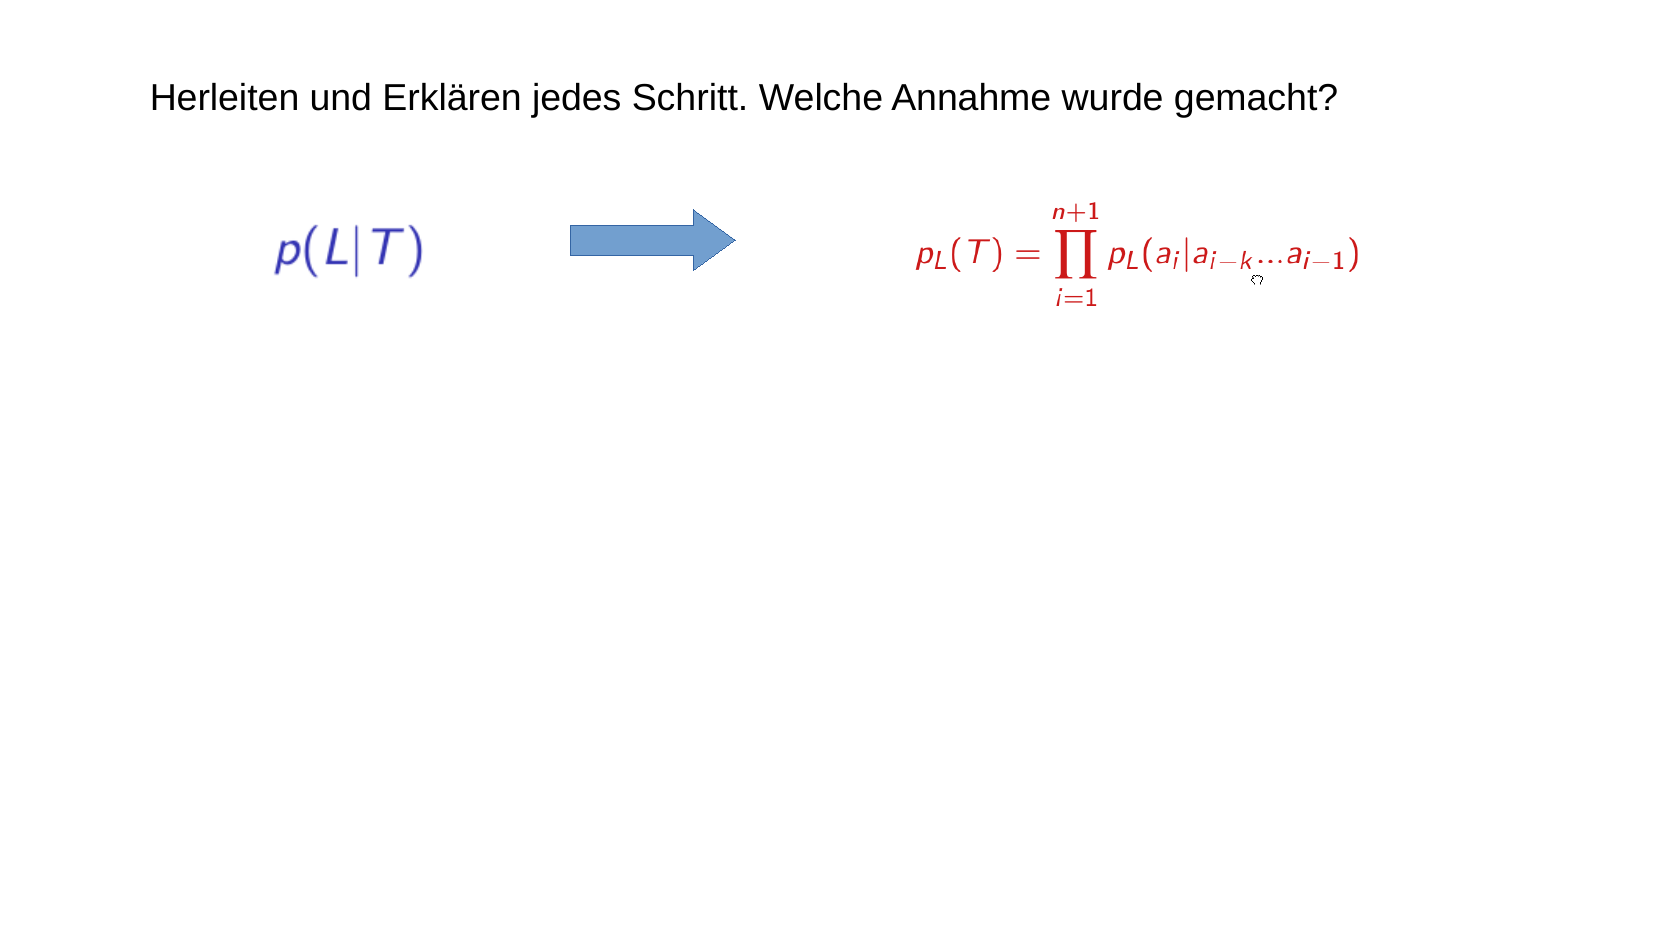

Herleiten und Erklären jedes Schritt. Welche Annahme wurde gemacht?